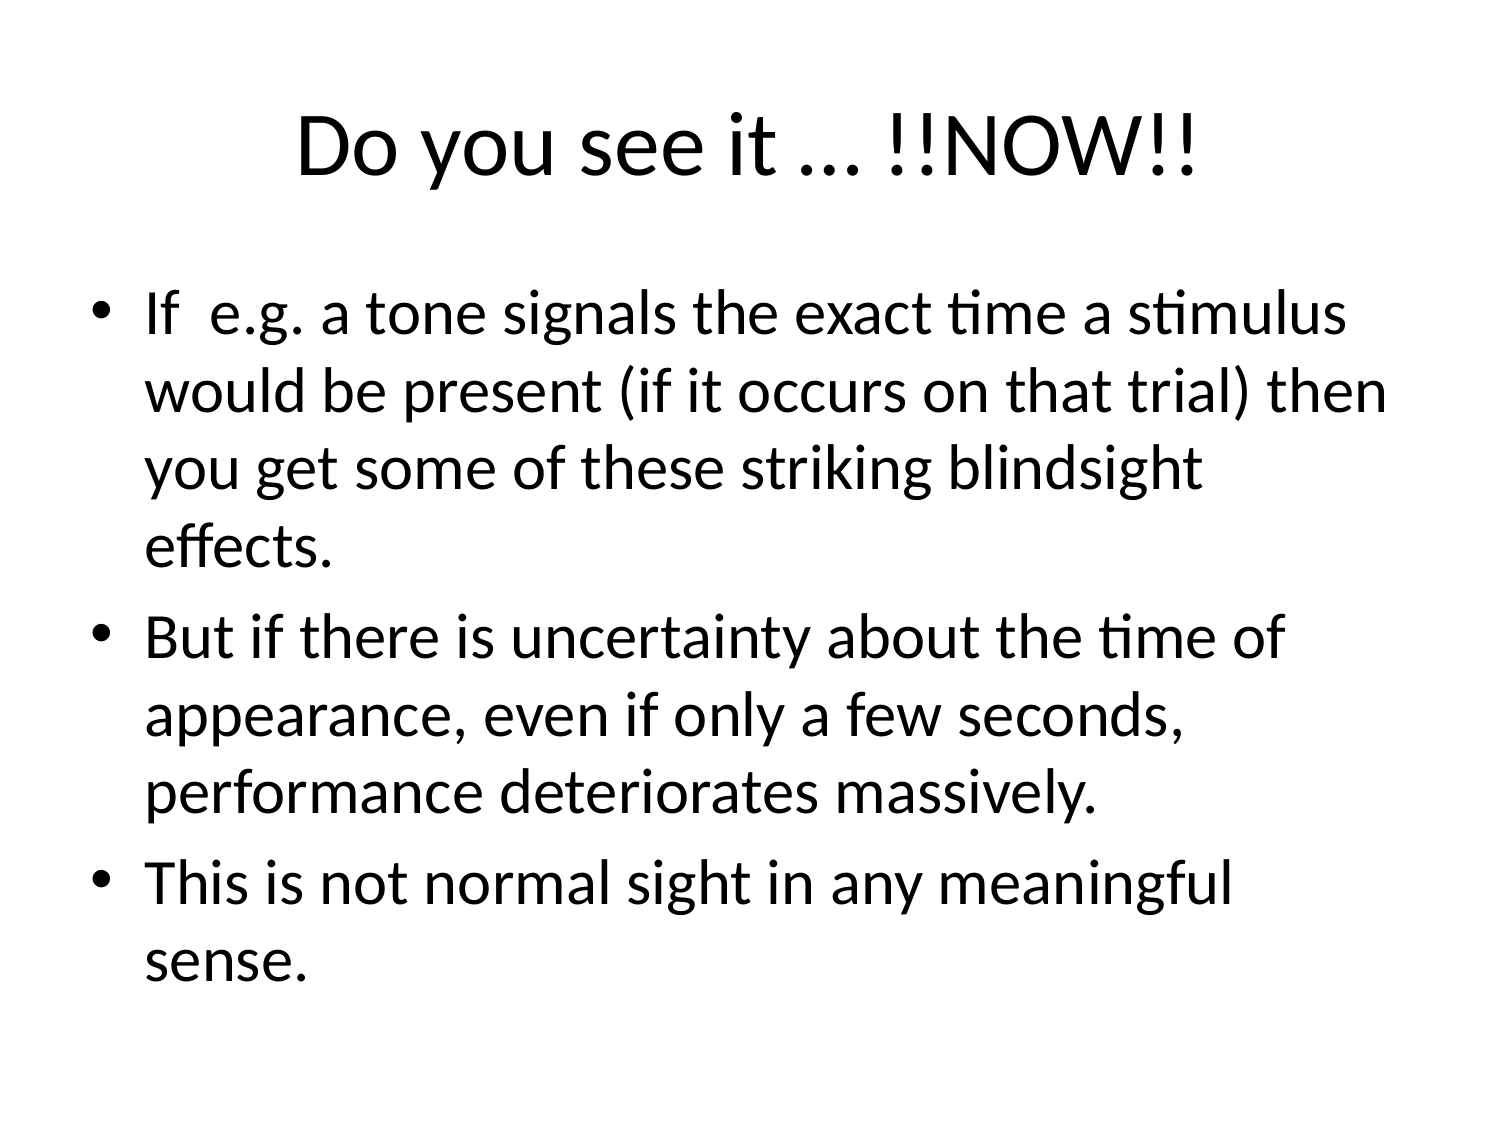

# Do you see it … !!NOW!!
If e.g. a tone signals the exact time a stimulus would be present (if it occurs on that trial) then you get some of these striking blindsight effects.
But if there is uncertainty about the time of appearance, even if only a few seconds, performance deteriorates massively.
This is not normal sight in any meaningful sense.